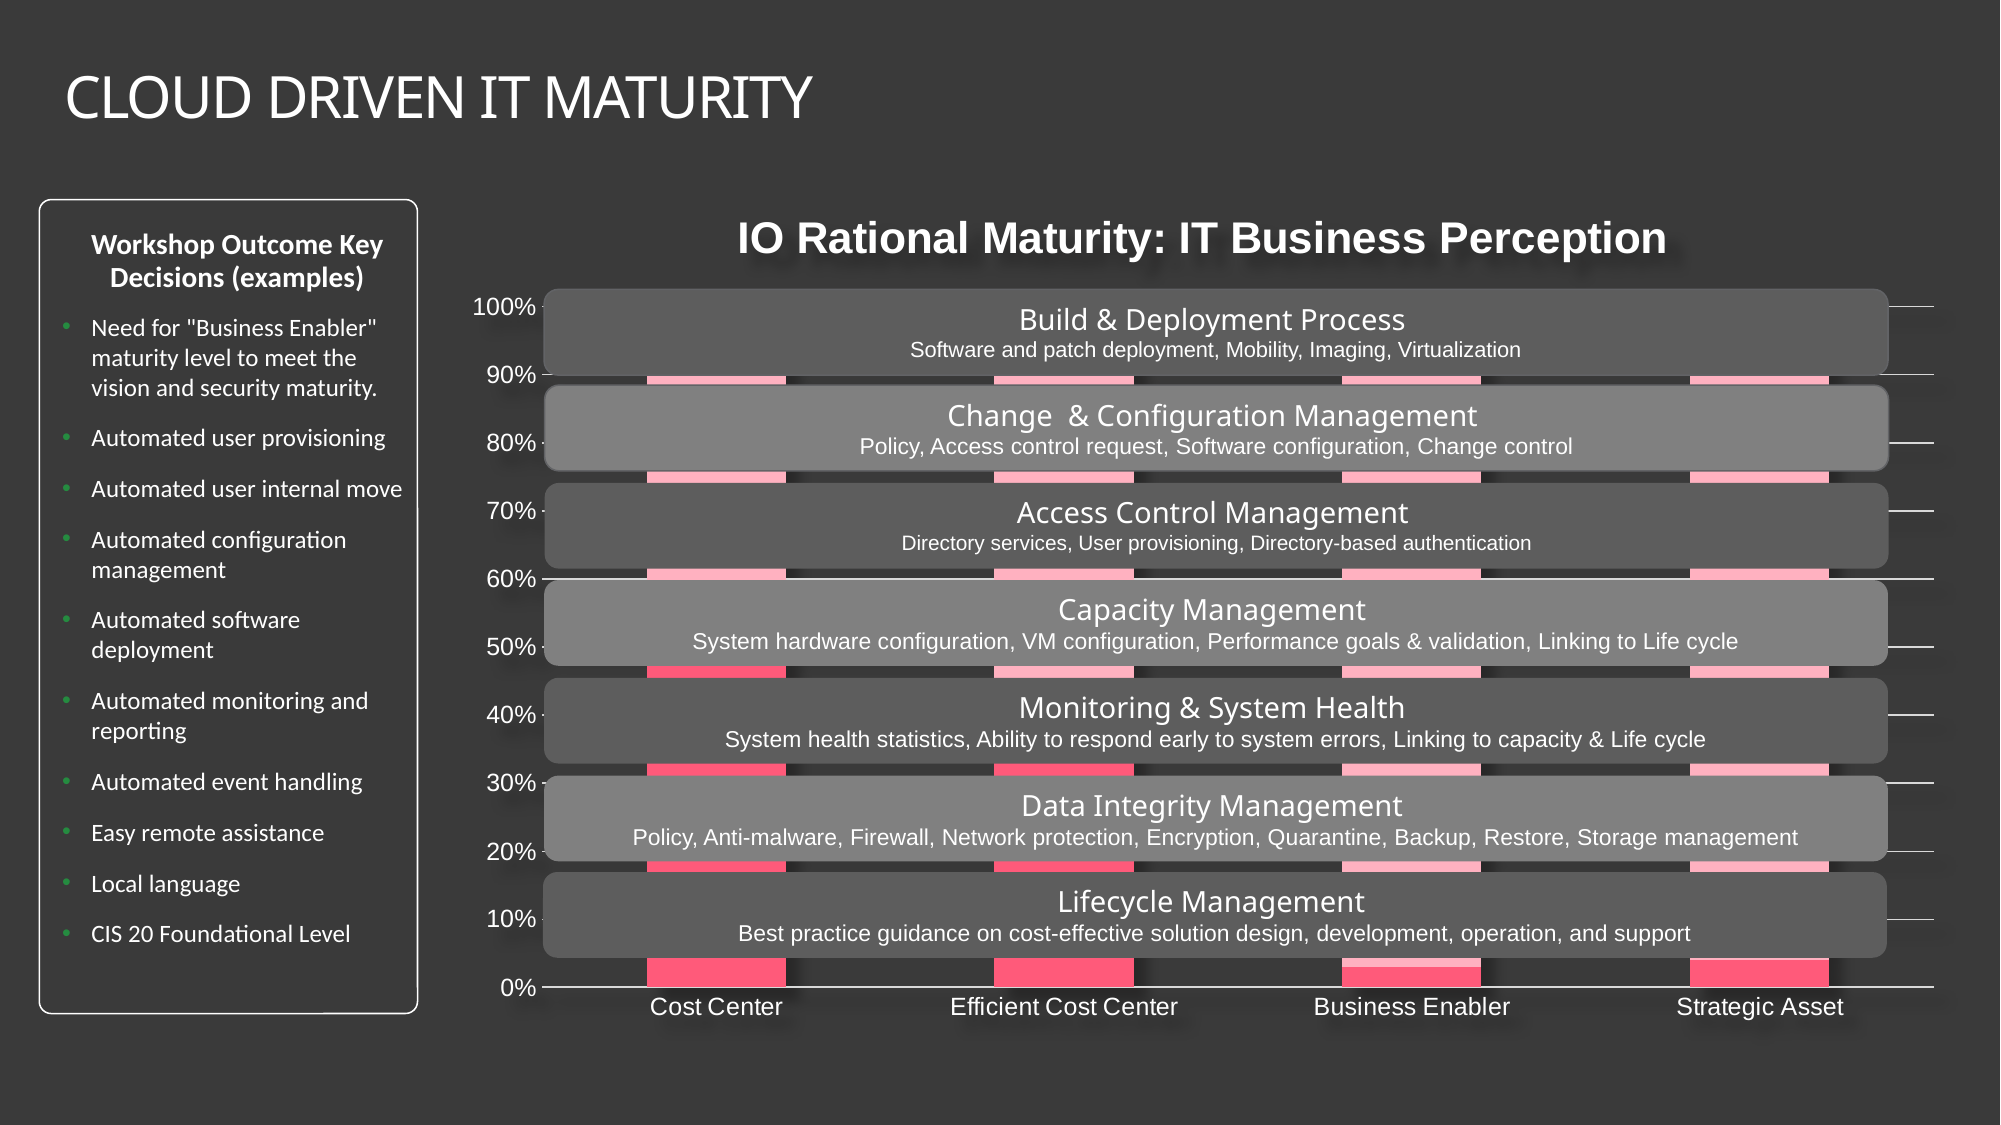

# Cloud driven IT Maturity
### Chart: IO Rational Maturity: IT Business Perception
| Category | Series 1 | Series 2 |
|---|---|---|
| Cost Center | 55.0 | 45.0 |
| Efficient Cost Center | 39.0 | 61.0 |
| Business Enabler | 3.0 | 97.0 |
| Strategic Asset | 4.0 | 96.0 |Build & Deployment Process
Software and patch deployment, Mobility, Imaging, Virtualization
Change & Configuration Management
Policy, Access control request, Software configuration, Change control
Access Control Management
Directory services, User provisioning, Directory-based authentication
Capacity Management
System hardware configuration, VM configuration, Performance goals & validation, Linking to Life cycle
Monitoring & System Health
System health statistics, Ability to respond early to system errors, Linking to capacity & Life cycle
Data Integrity Management
Policy, Anti-malware, Firewall, Network protection, Encryption, Quarantine, Backup, Restore, Storage management
Lifecycle Management
Best practice guidance on cost-effective solution design, development, operation, and support
Workshop Outcome Key Decisions (examples)
Need for "Business Enabler" maturity level to meet the vision and security maturity.
Automated user provisioning
Automated user internal move
Automated configuration management
Automated software deployment
Automated monitoring and reporting
Automated event handling
Easy remote assistance
Local language
CIS 20 Foundational Level